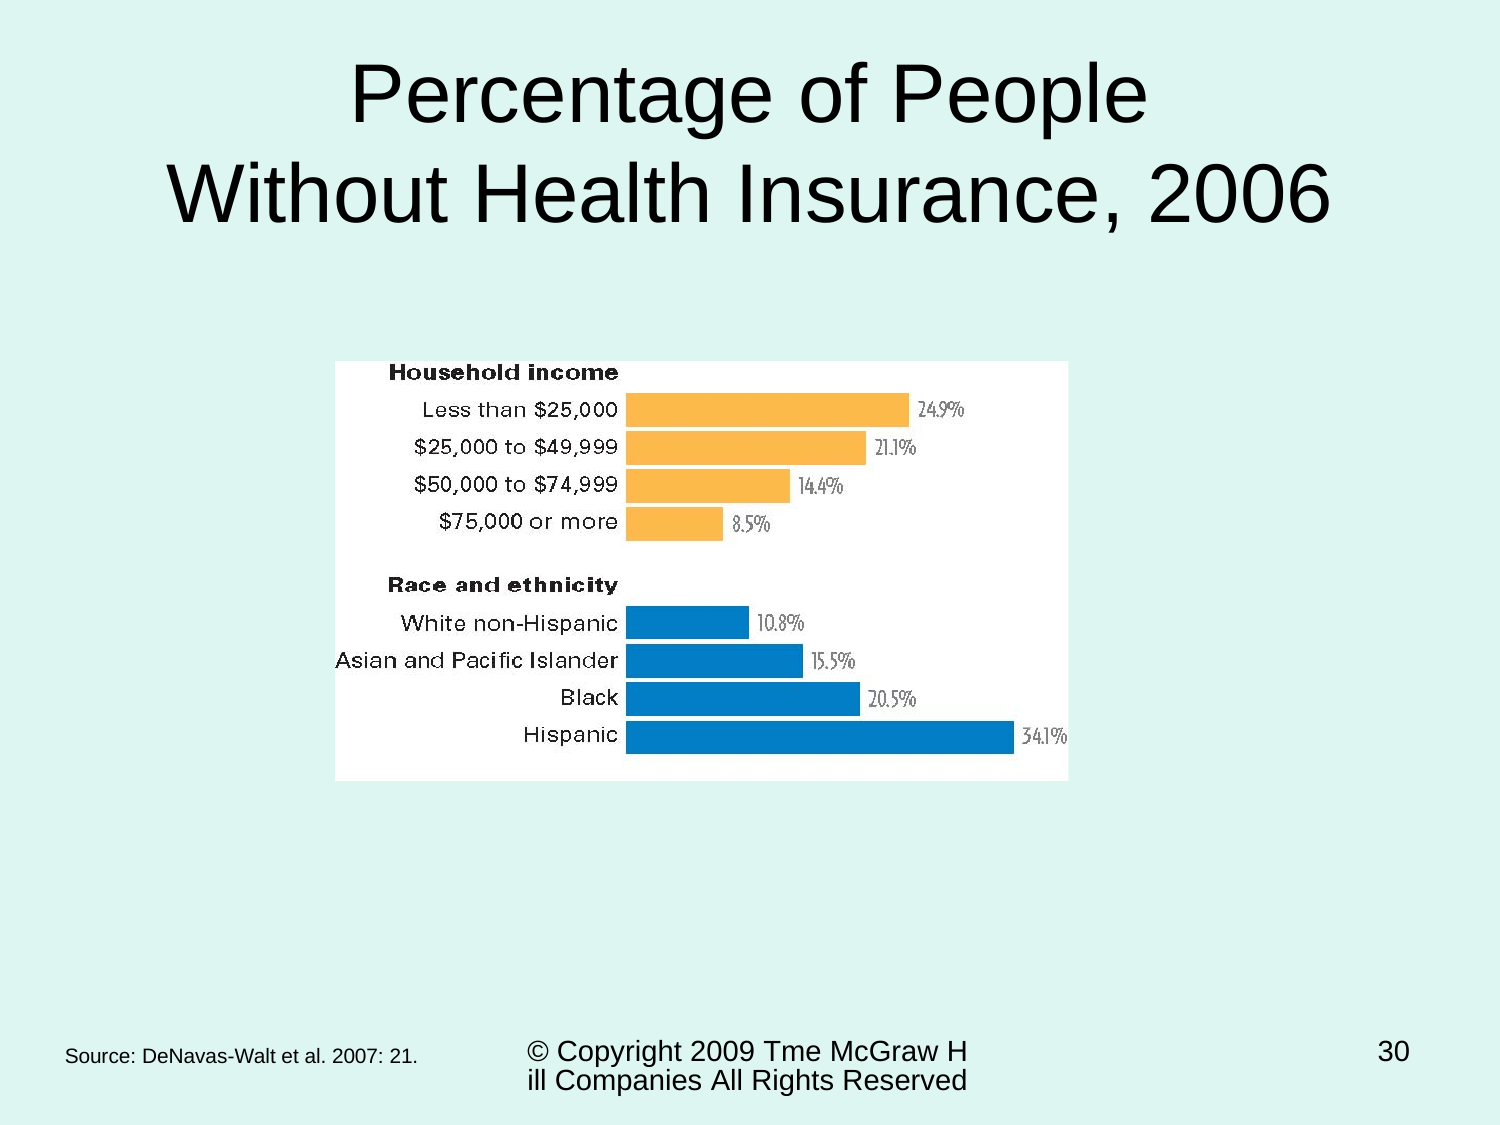

# Percentage of People Without Health Insurance, 2006
© Copyright 2009 Tme McGraw Hill Companies All Rights Reserved
30
Source: DeNavas-Walt et al. 2007: 21.